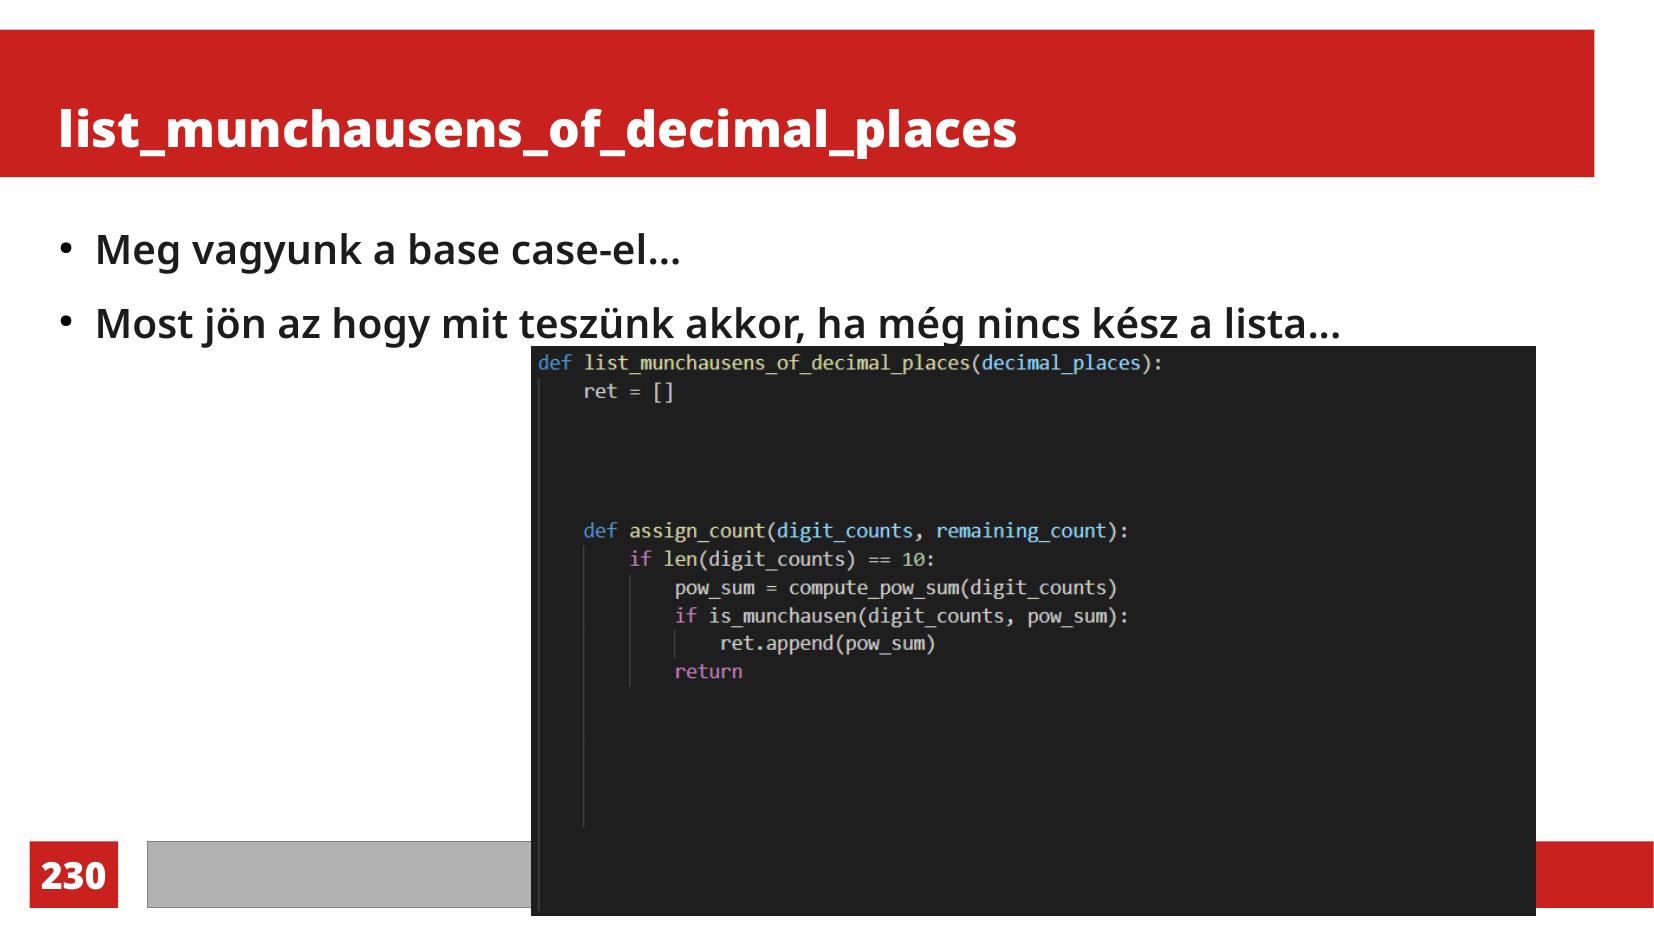

# list_munchausens_of_decimal_places
Meg vagyunk a base case-el…
Most jön az hogy mit teszünk akkor, ha még nincs kész a lista...
230